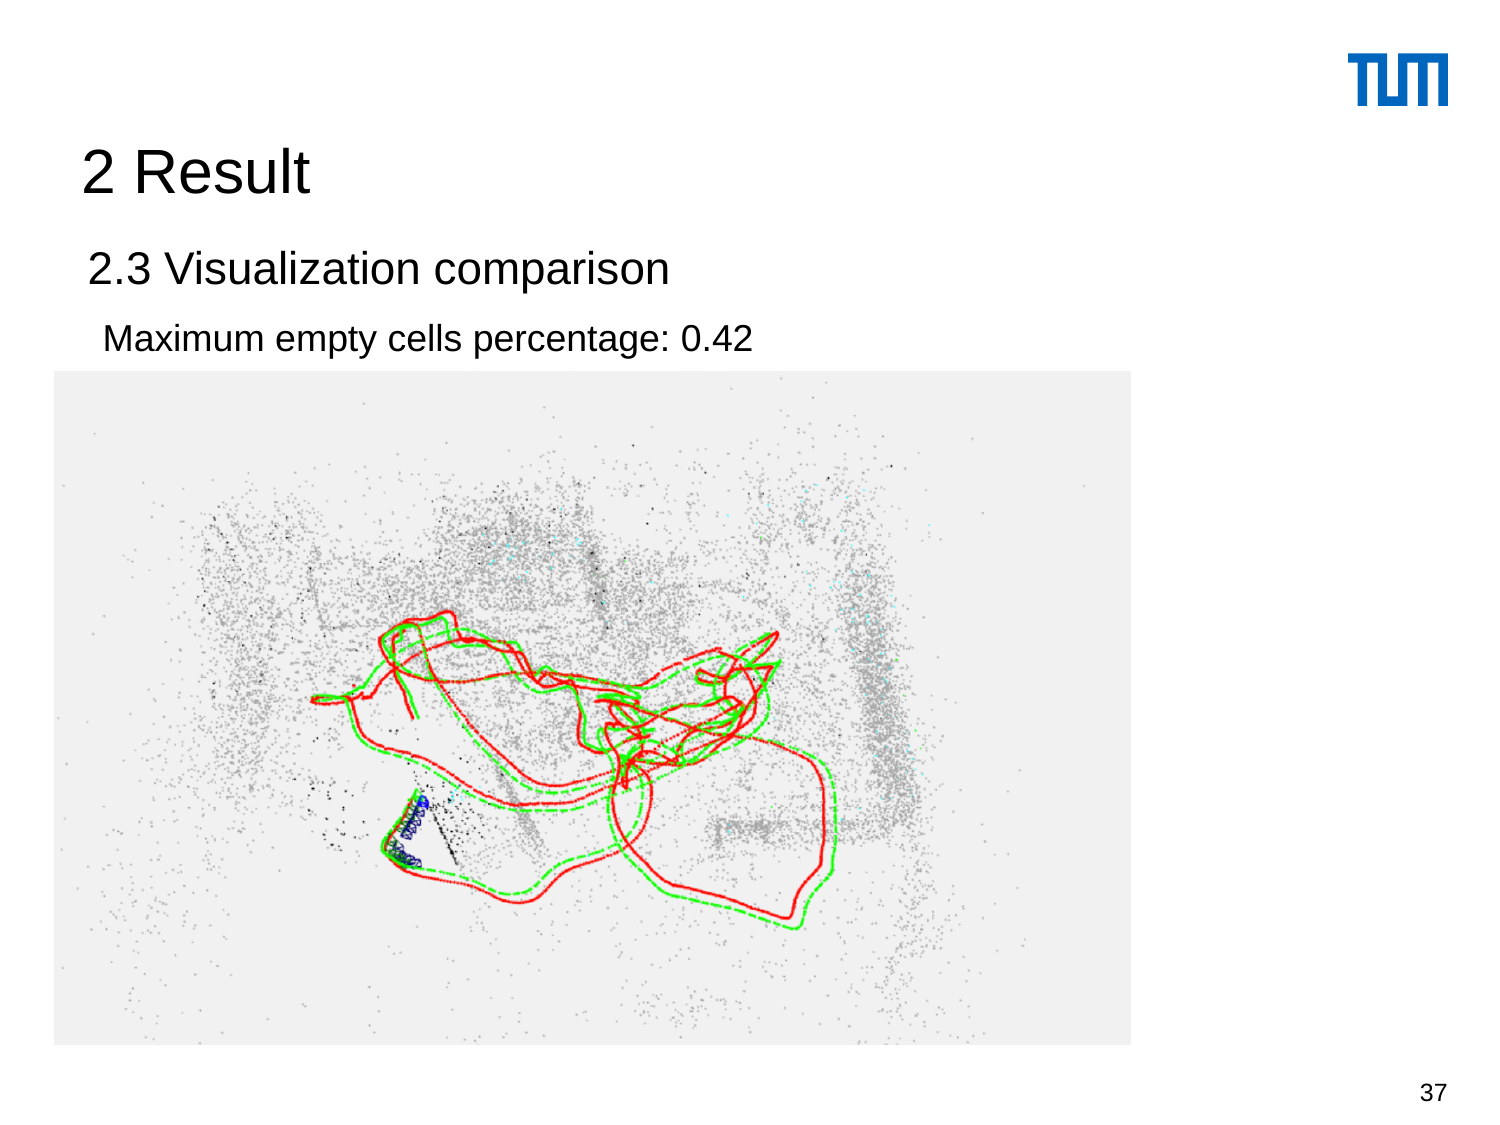

2 Result
# 2.3 Visualization comparison
Maximum empty cells percentage: 0.42